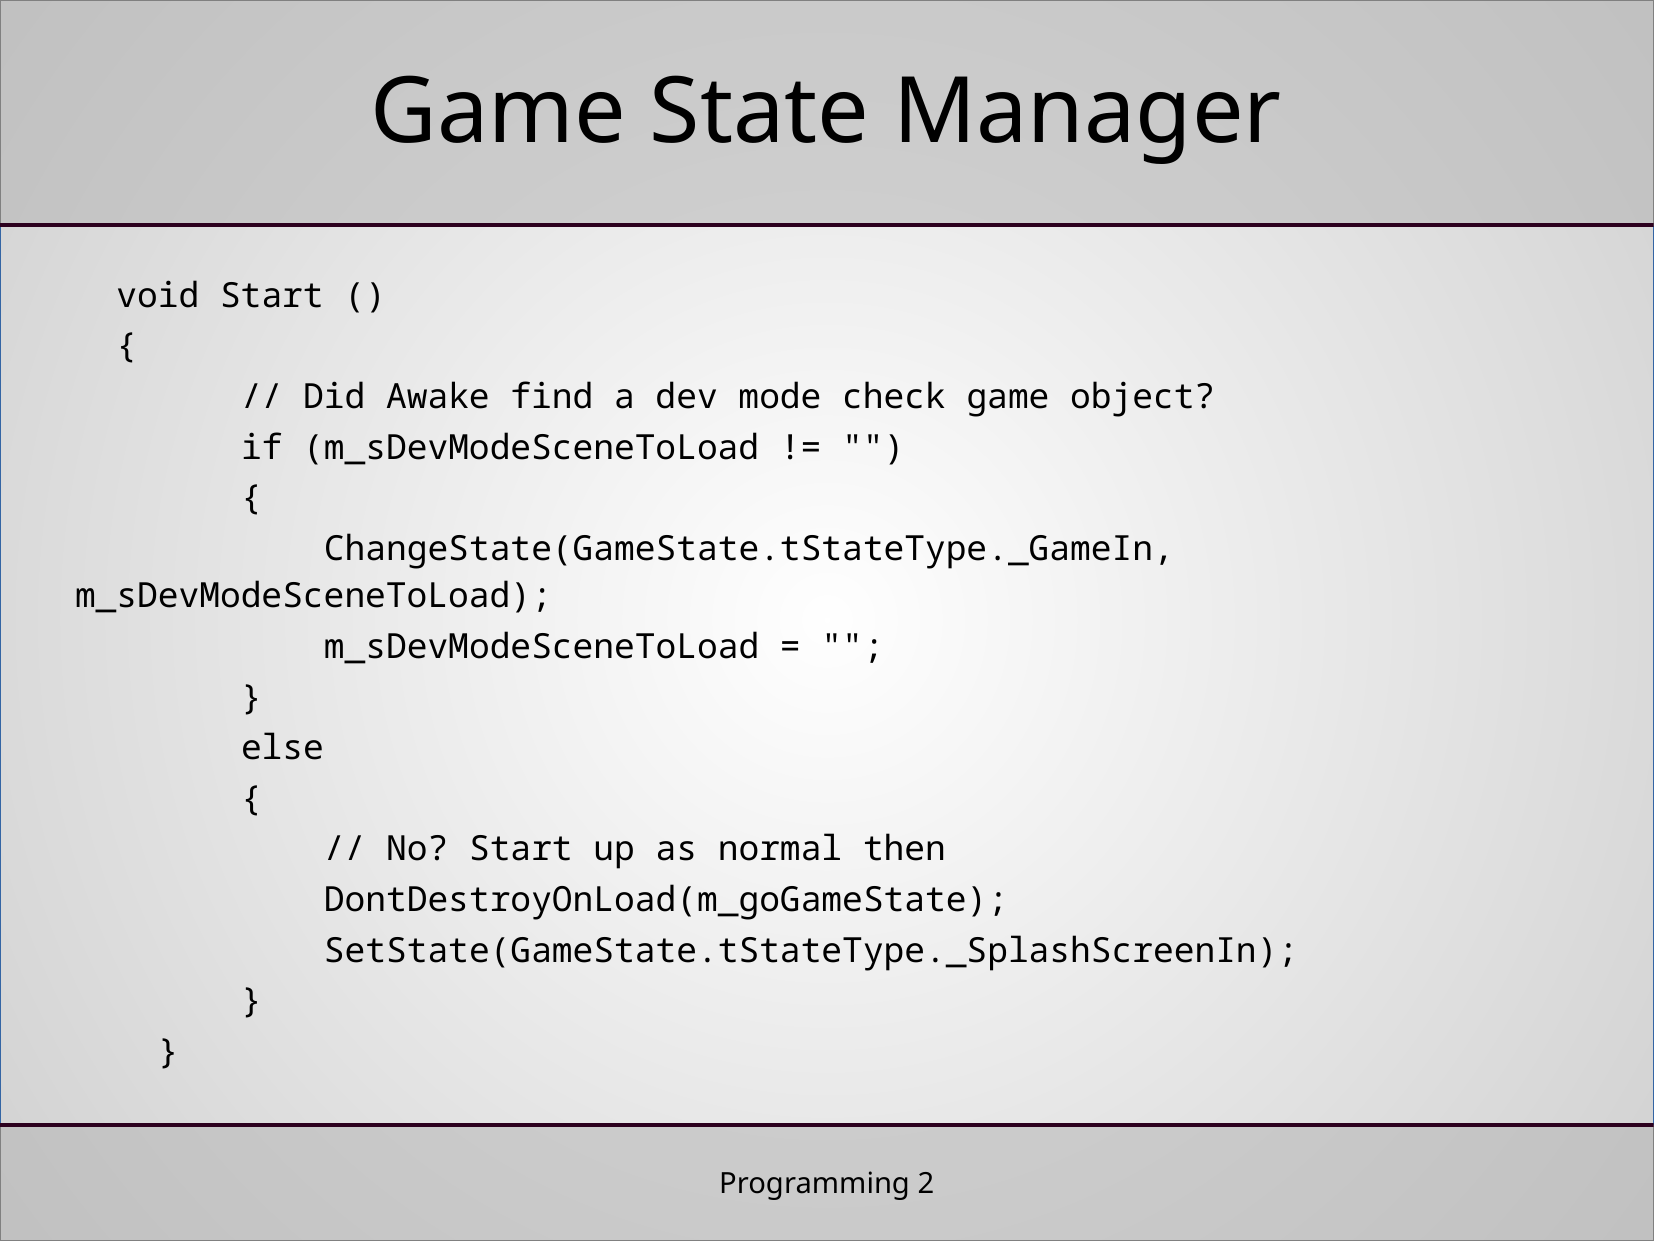

# Game State Manager
 void Start ()
 {
 // Did Awake find a dev mode check game object?
 if (m_sDevModeSceneToLoad != "")
 {
 ChangeState(GameState.tStateType._GameIn, m_sDevModeSceneToLoad);
 m_sDevModeSceneToLoad = "";
 }
 else
 {
 // No? Start up as normal then
 DontDestroyOnLoad(m_goGameState);
 SetState(GameState.tStateType._SplashScreenIn);
 }
 }